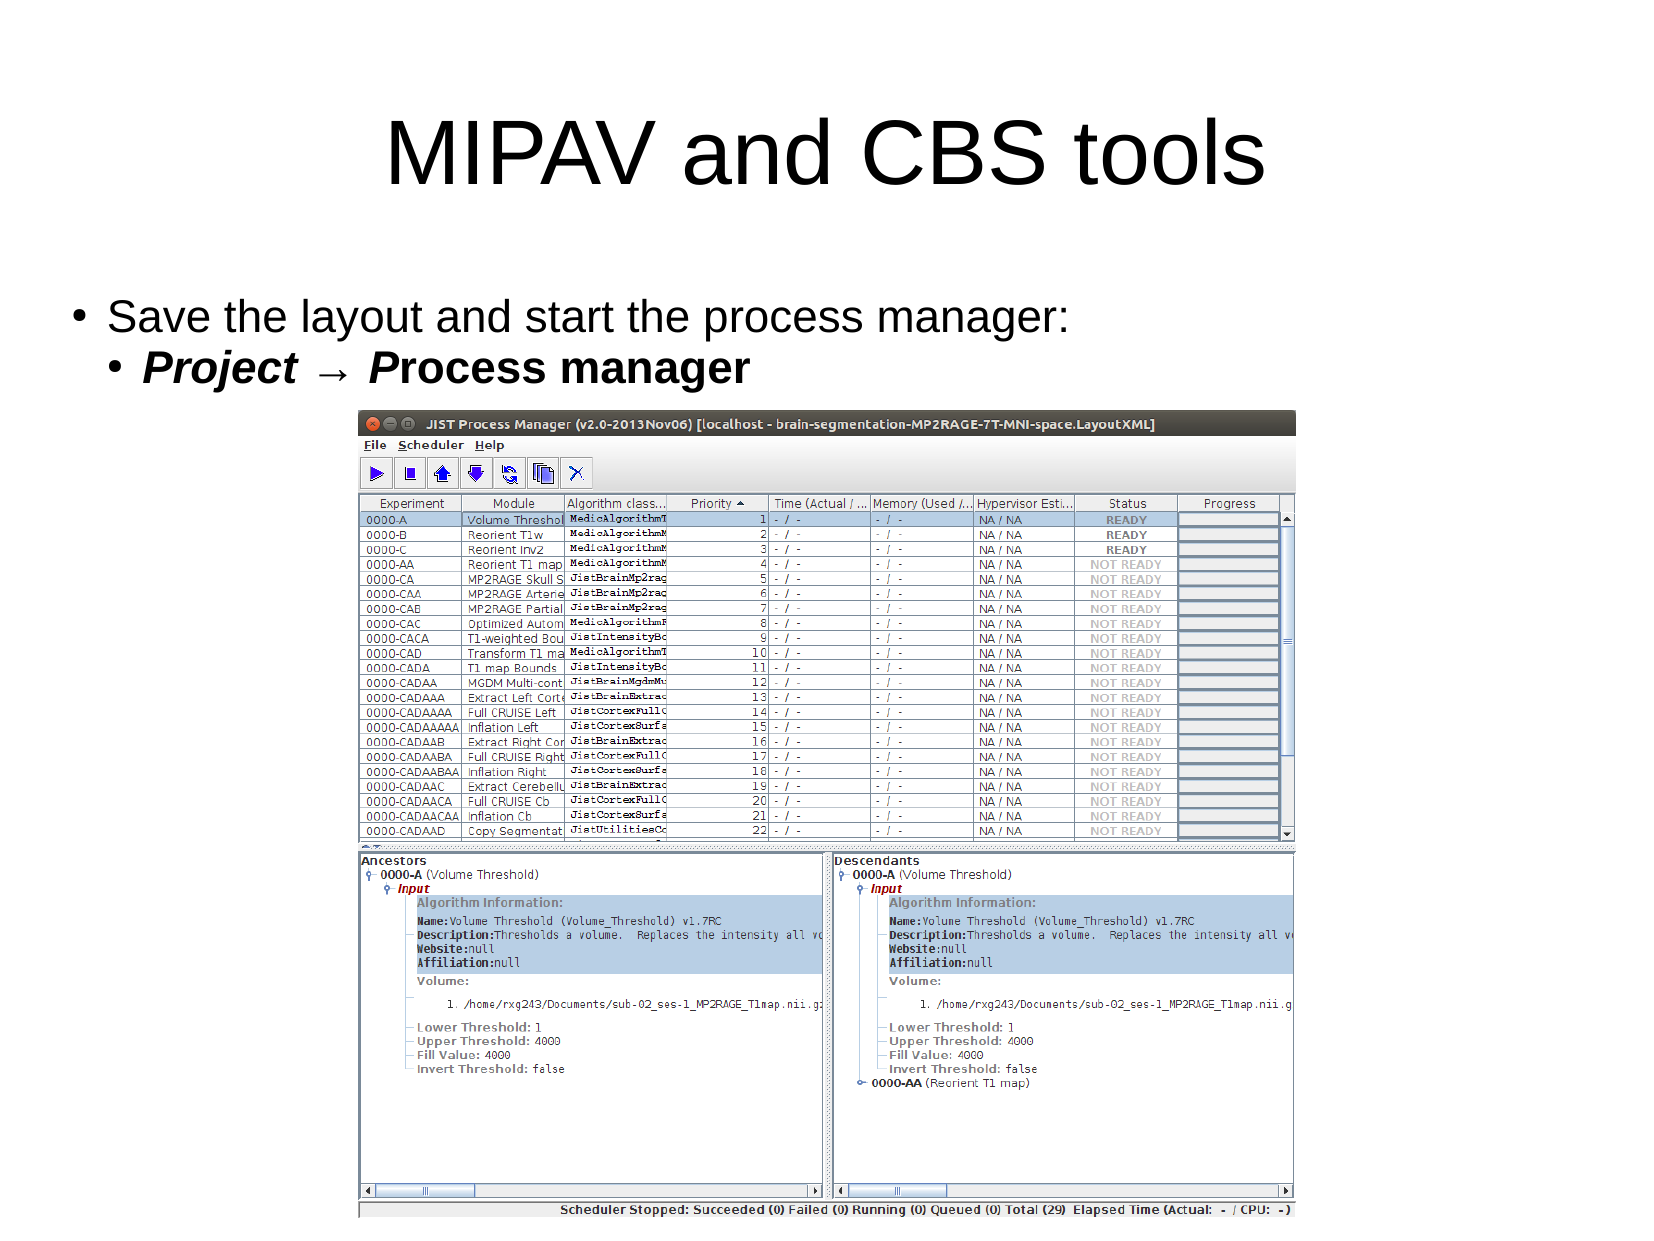

# MIPAV and CBS tools
Save the layout and start the process manager:
Project → Process manager